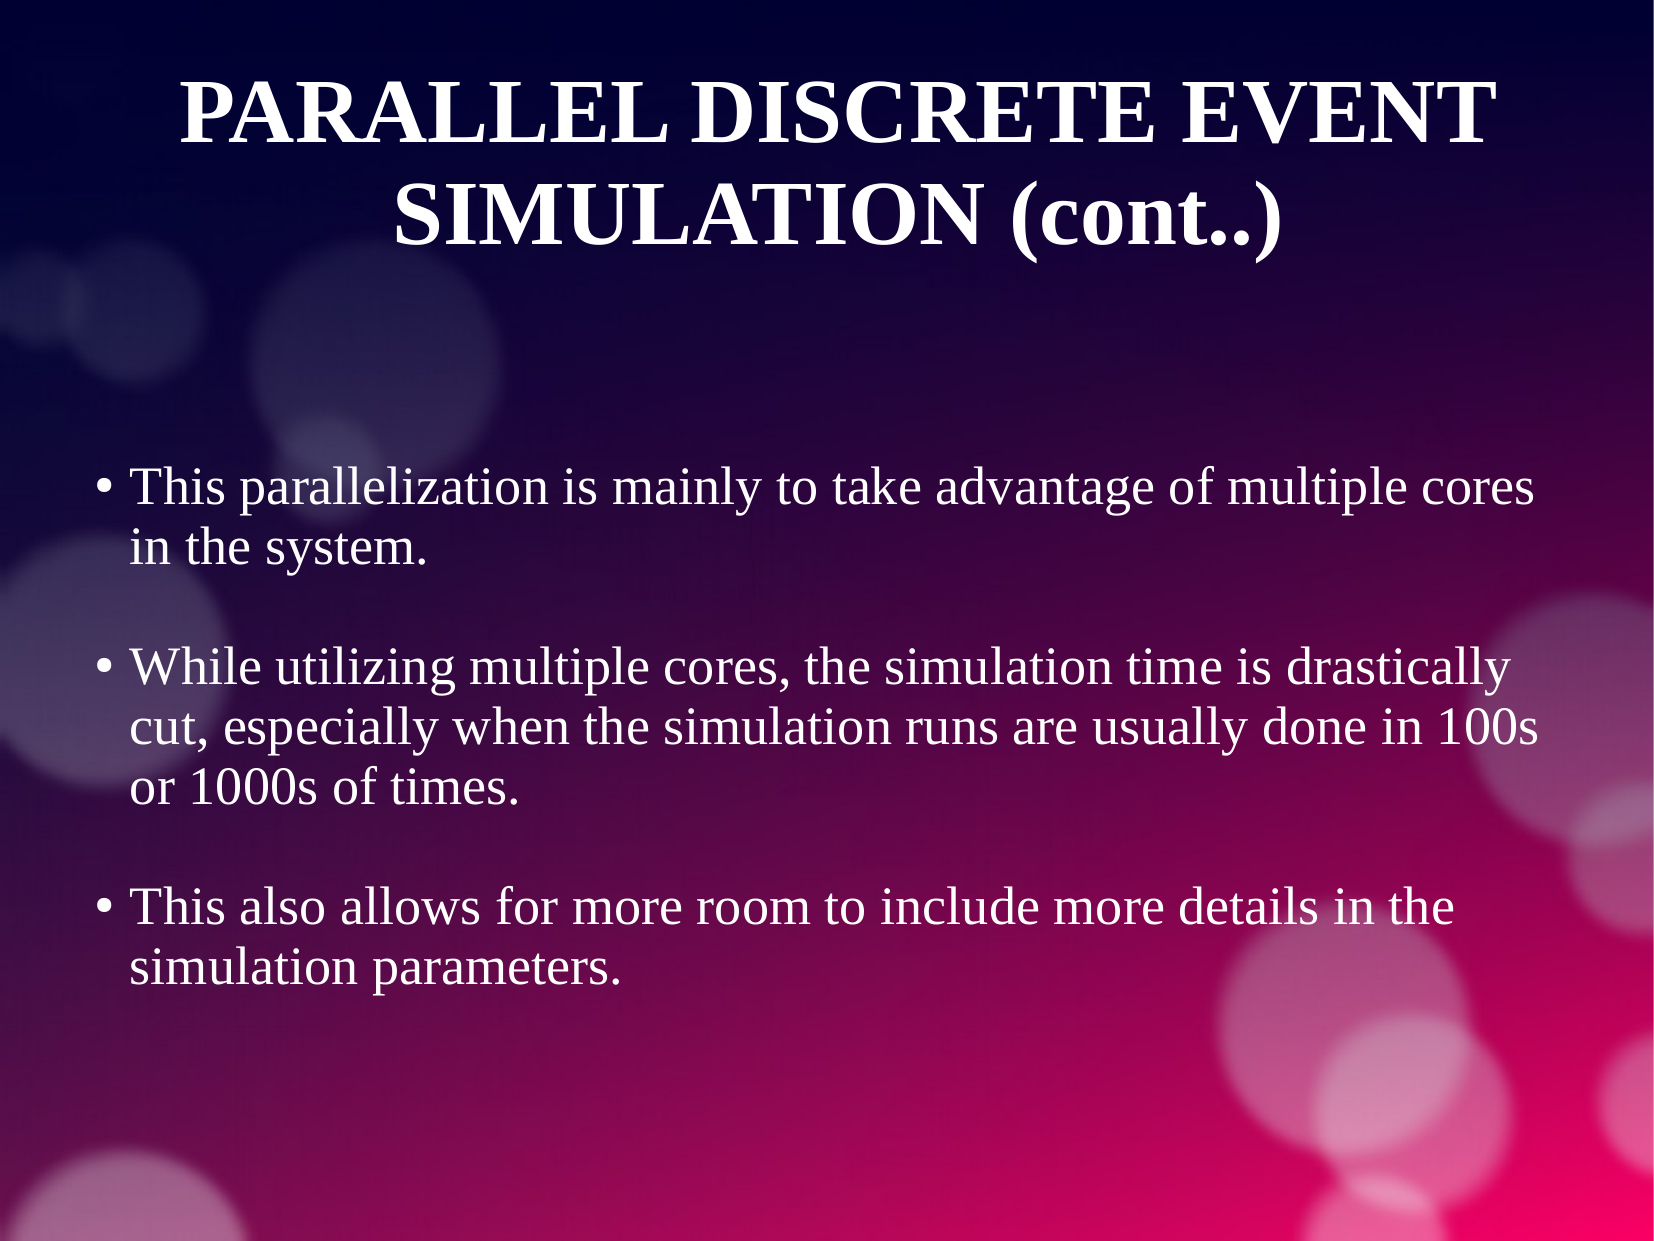

# PARALLEL DISCRETE EVENT SIMULATION (cont..)
This parallelization is mainly to take advantage of multiple cores in the system.
While utilizing multiple cores, the simulation time is drastically cut, especially when the simulation runs are usually done in 100s or 1000s of times.
This also allows for more room to include more details in the simulation parameters.